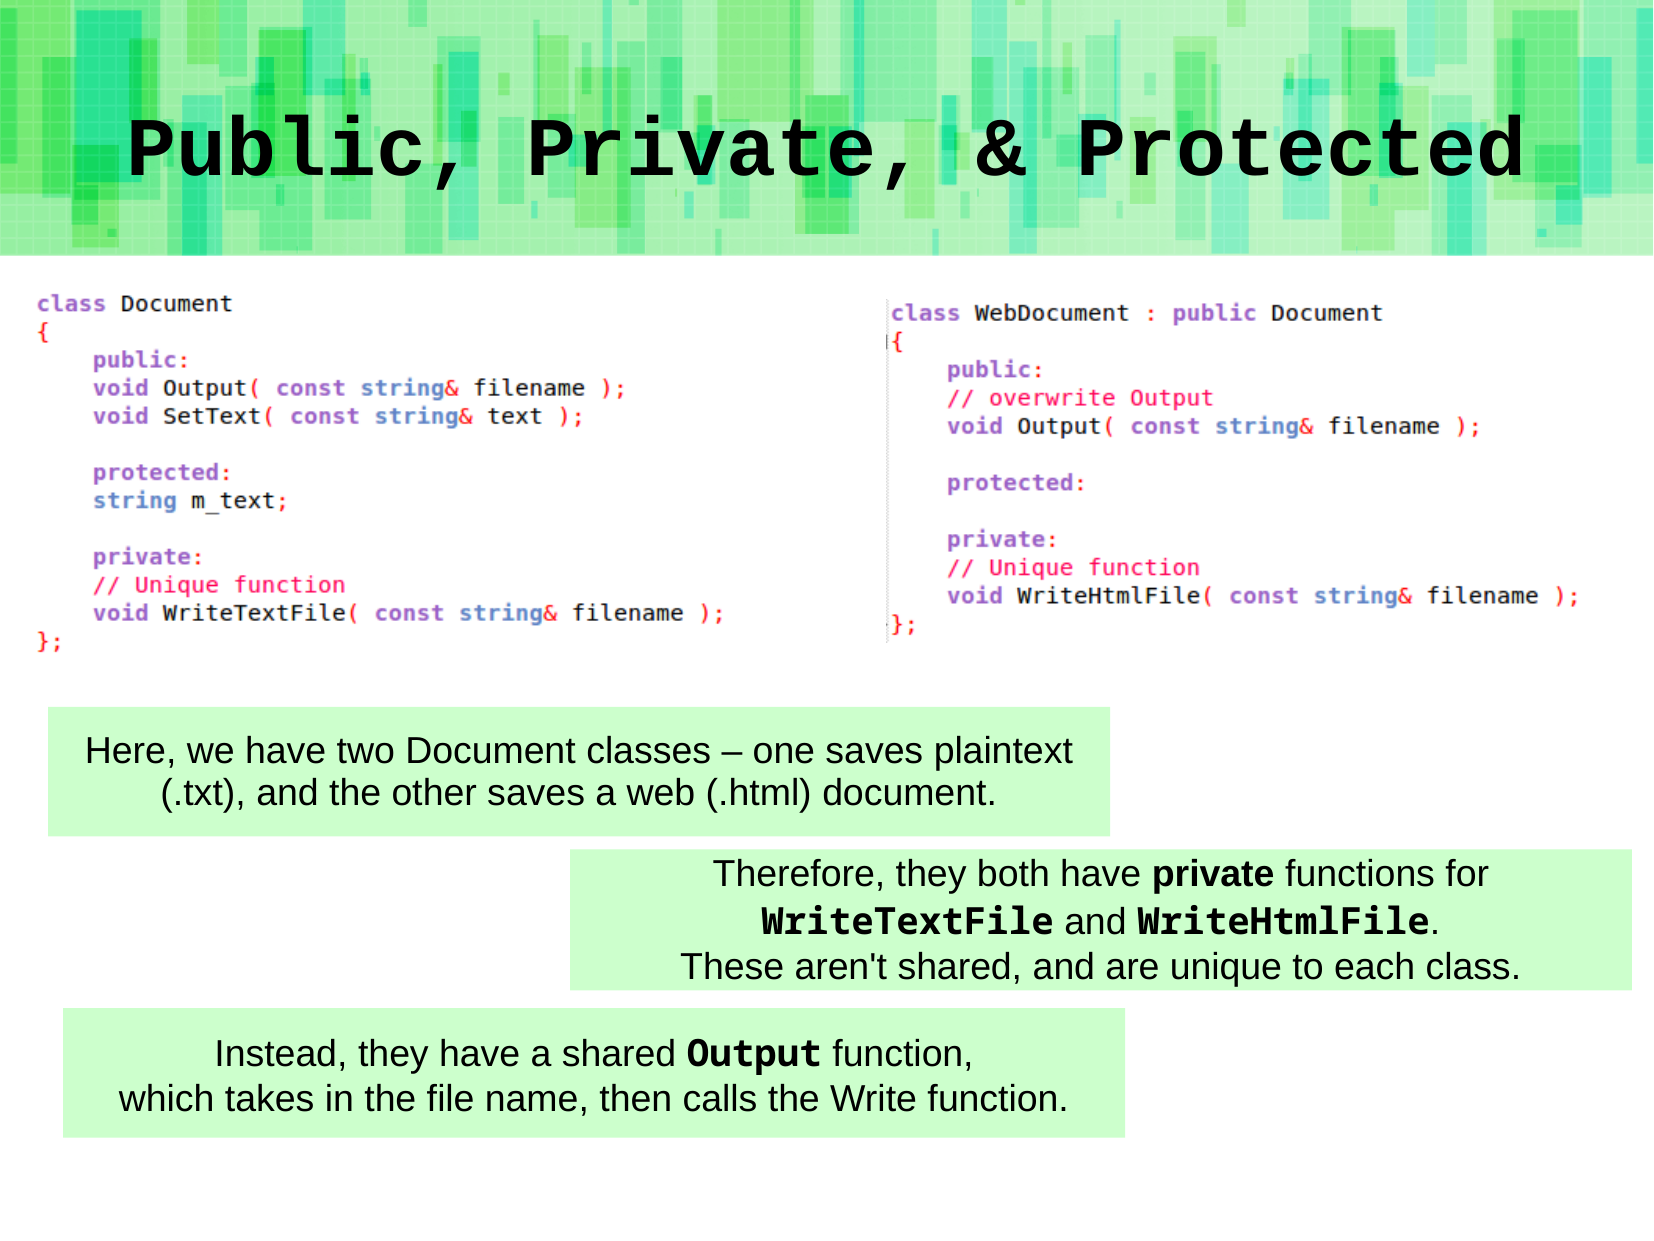

# Public, Private, & Protected
Here, we have two Document classes – one saves plaintext (.txt), and the other saves a web (.html) document.
Therefore, they both have private functions for
WriteTextFile and WriteHtmlFile.
These aren't shared, and are unique to each class.
Instead, they have a shared Output function,
which takes in the file name, then calls the Write function.